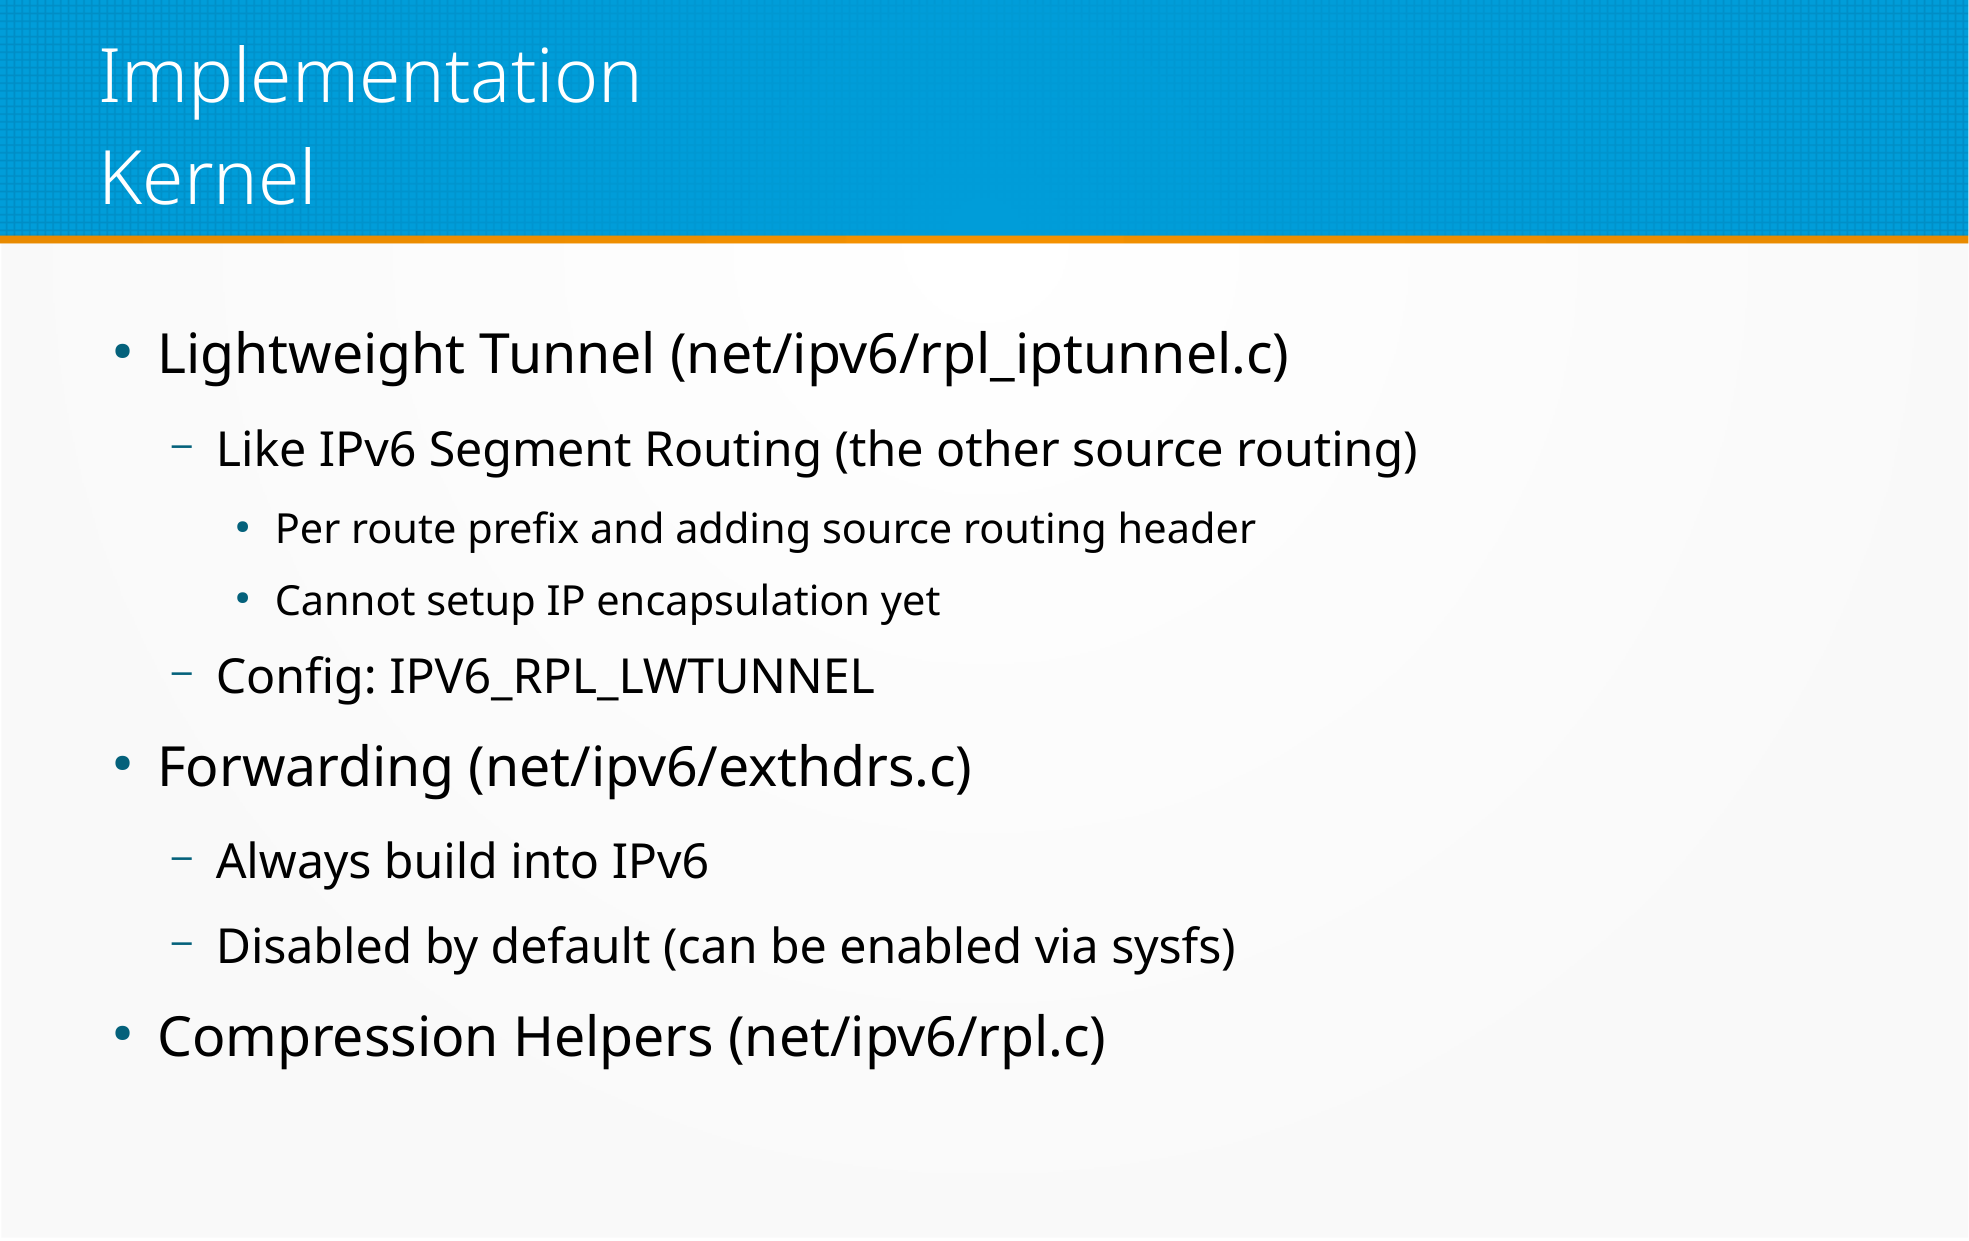

# Implementation Kernel
Lightweight Tunnel (net/ipv6/rpl_iptunnel.c)
Like IPv6 Segment Routing (the other source routing)
Per route prefix and adding source routing header
Cannot setup IP encapsulation yet
Config: IPV6_RPL_LWTUNNEL
Forwarding (net/ipv6/exthdrs.c)
Always build into IPv6
Disabled by default (can be enabled via sysfs)
Compression Helpers (net/ipv6/rpl.c)